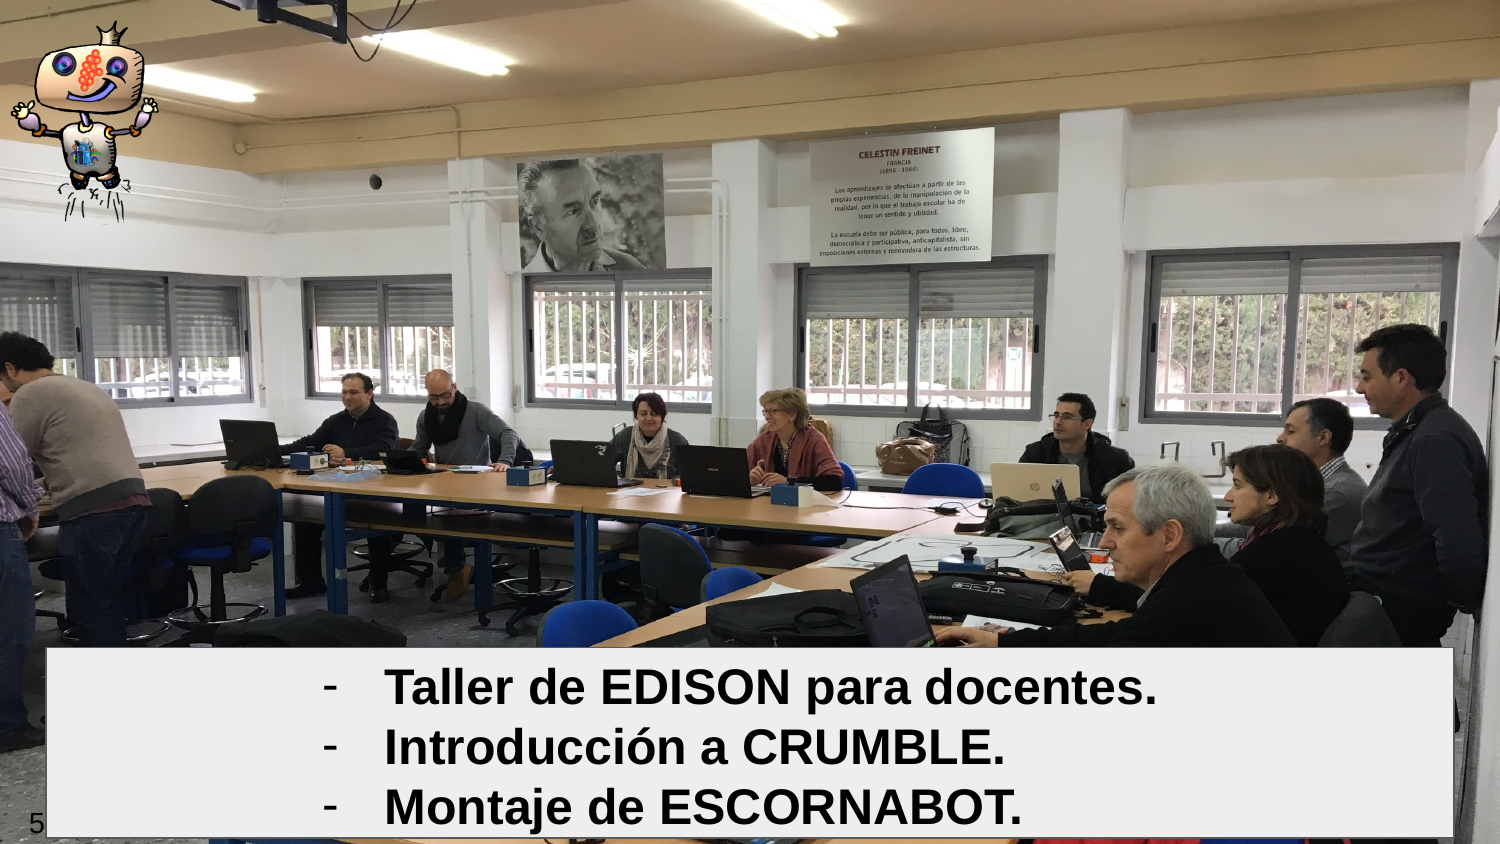

Taller de EDISON para docentes.
Introducción a CRUMBLE.
Montaje de ESCORNABOT.
5